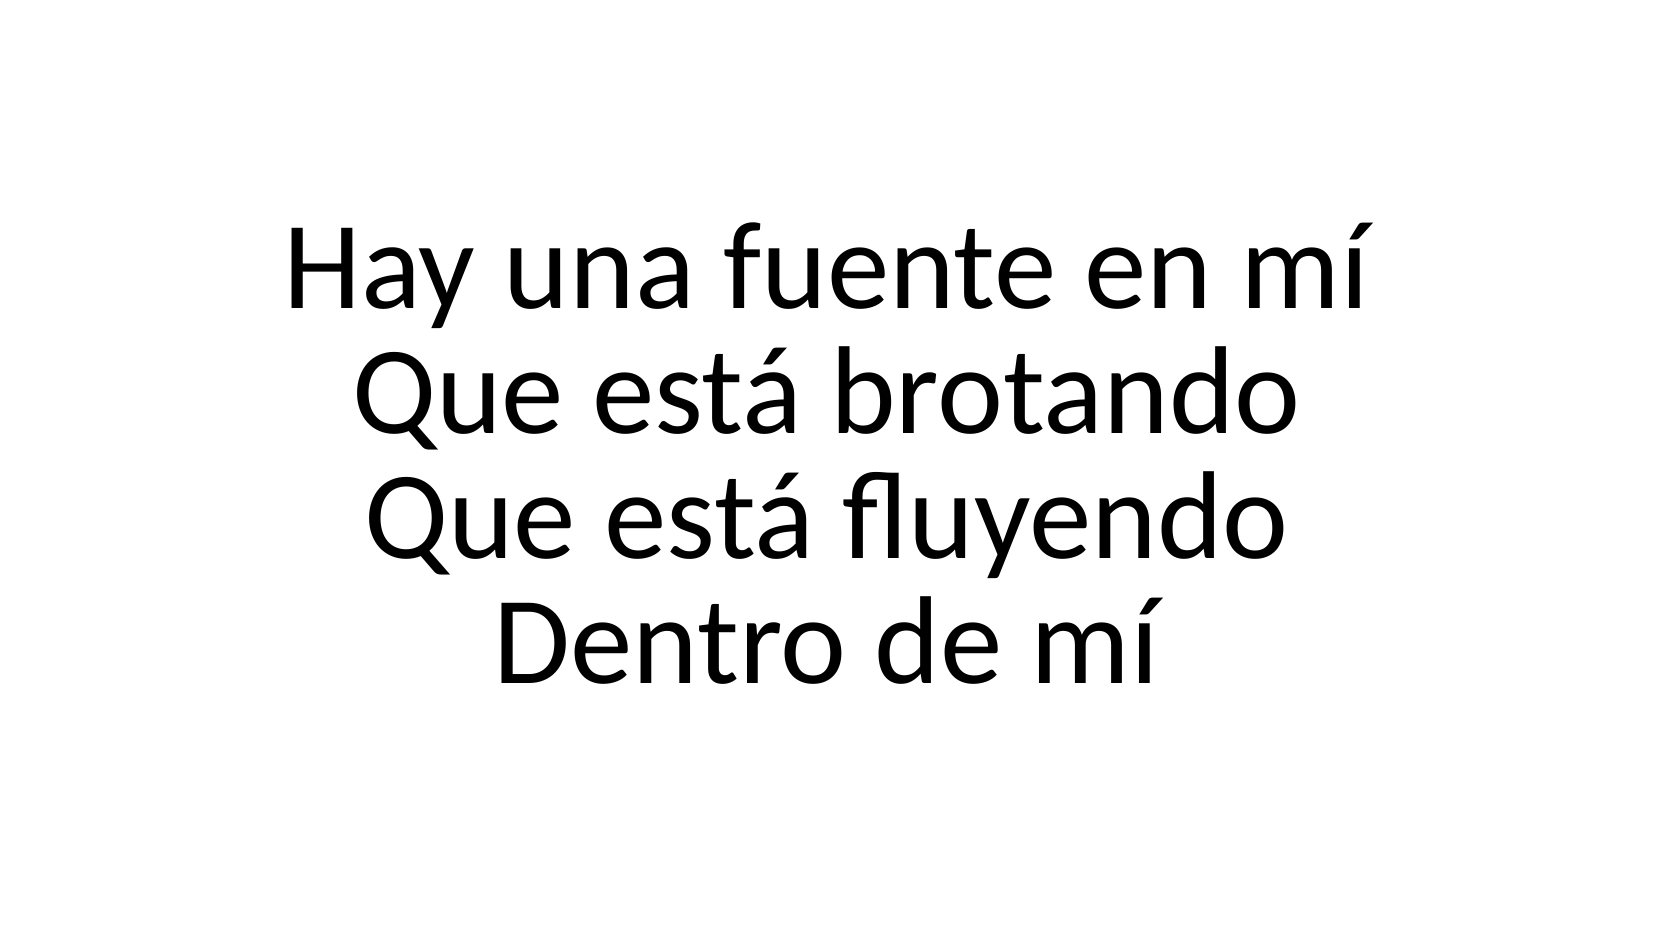

# Hay una fuente en mí Que está brotando Que está fluyendo Dentro de mí